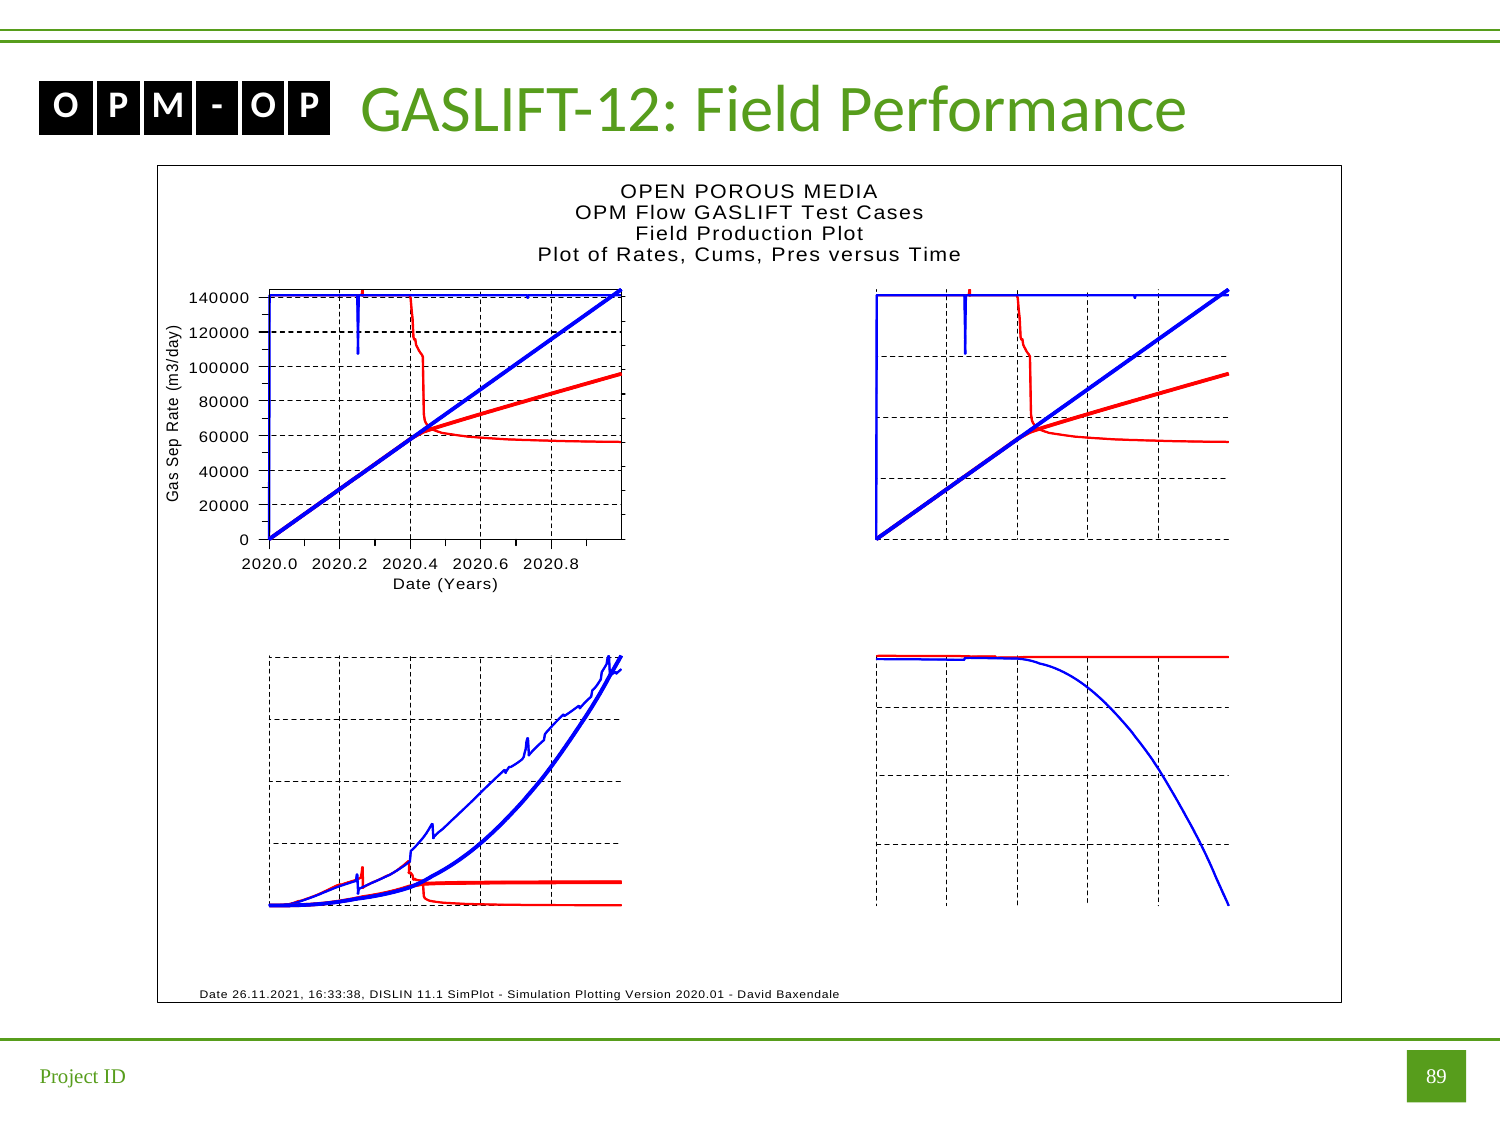

# GASLIFT-12: Field Performance
Project ID
89